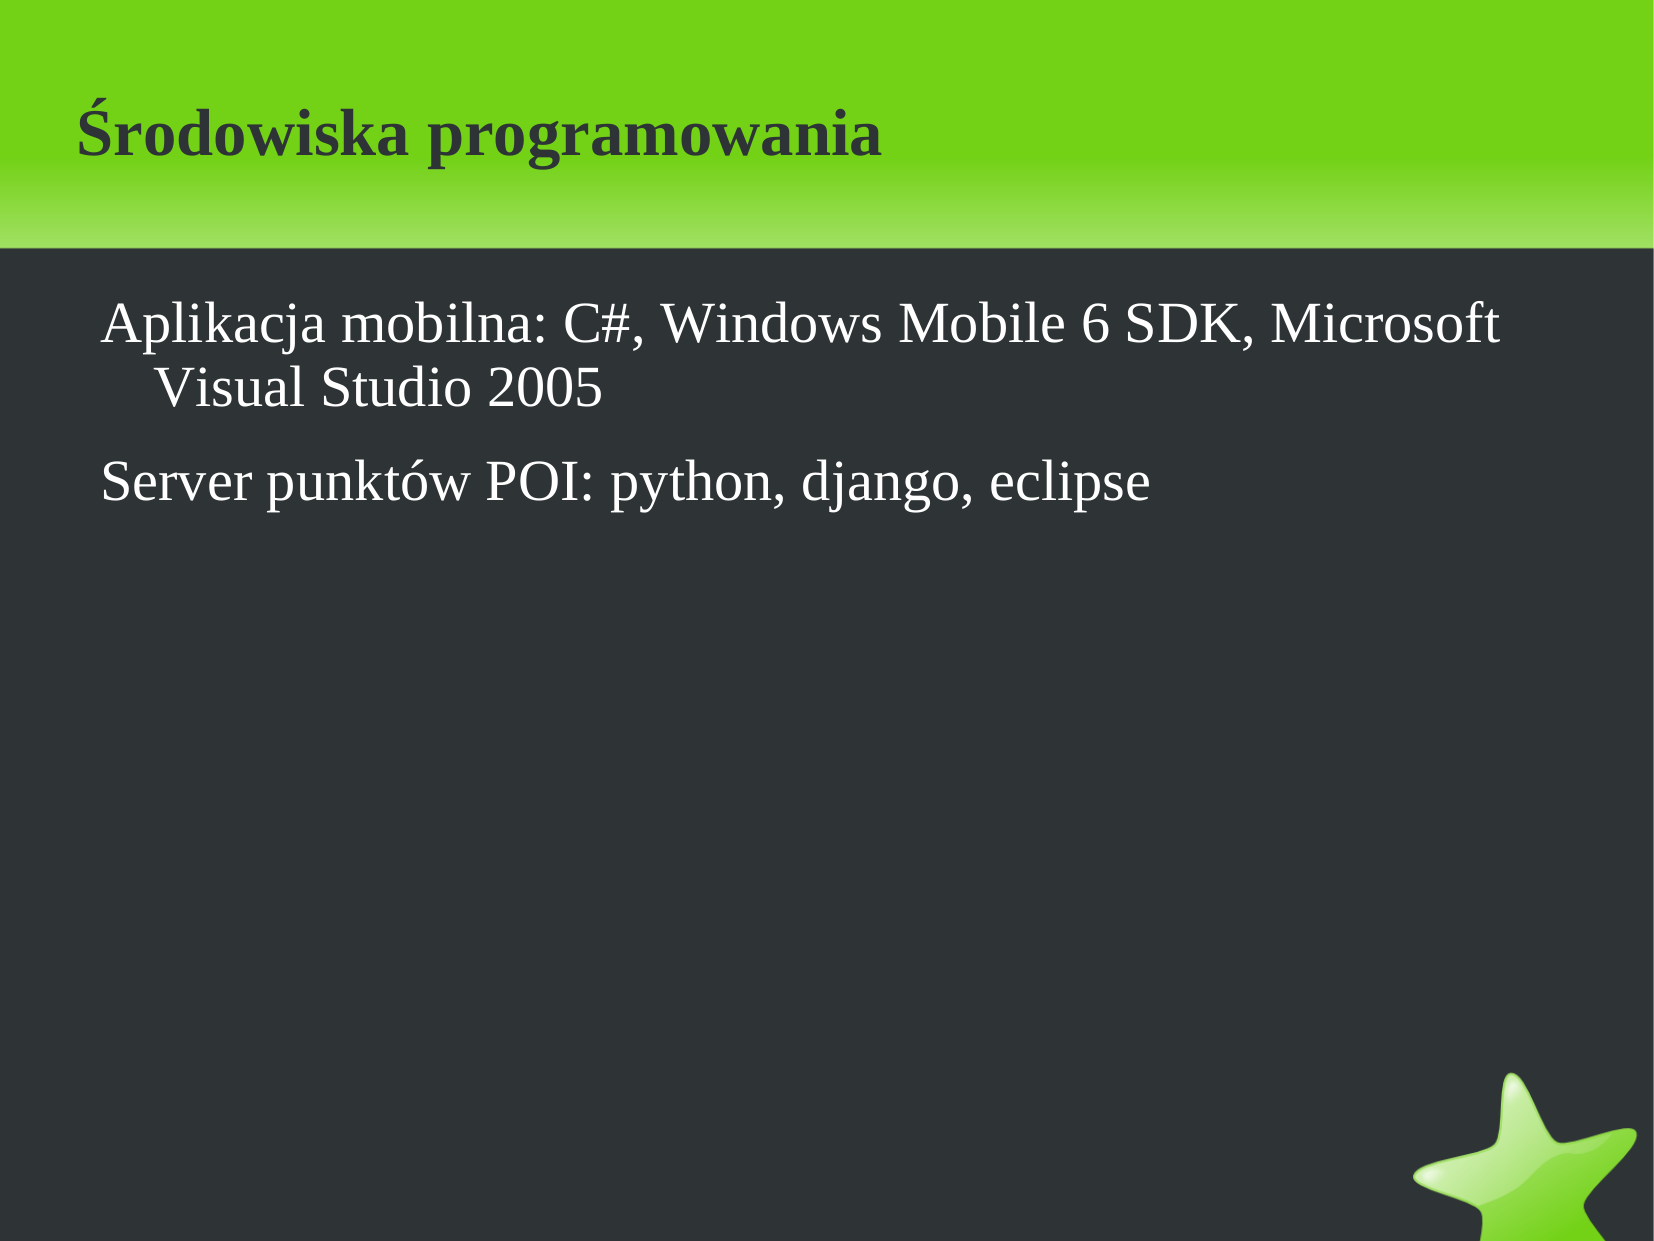

# Środowiska programowania
Aplikacja mobilna: C#, Windows Mobile 6 SDK, Microsoft Visual Studio 2005
Server punktów POI: python, django, eclipse